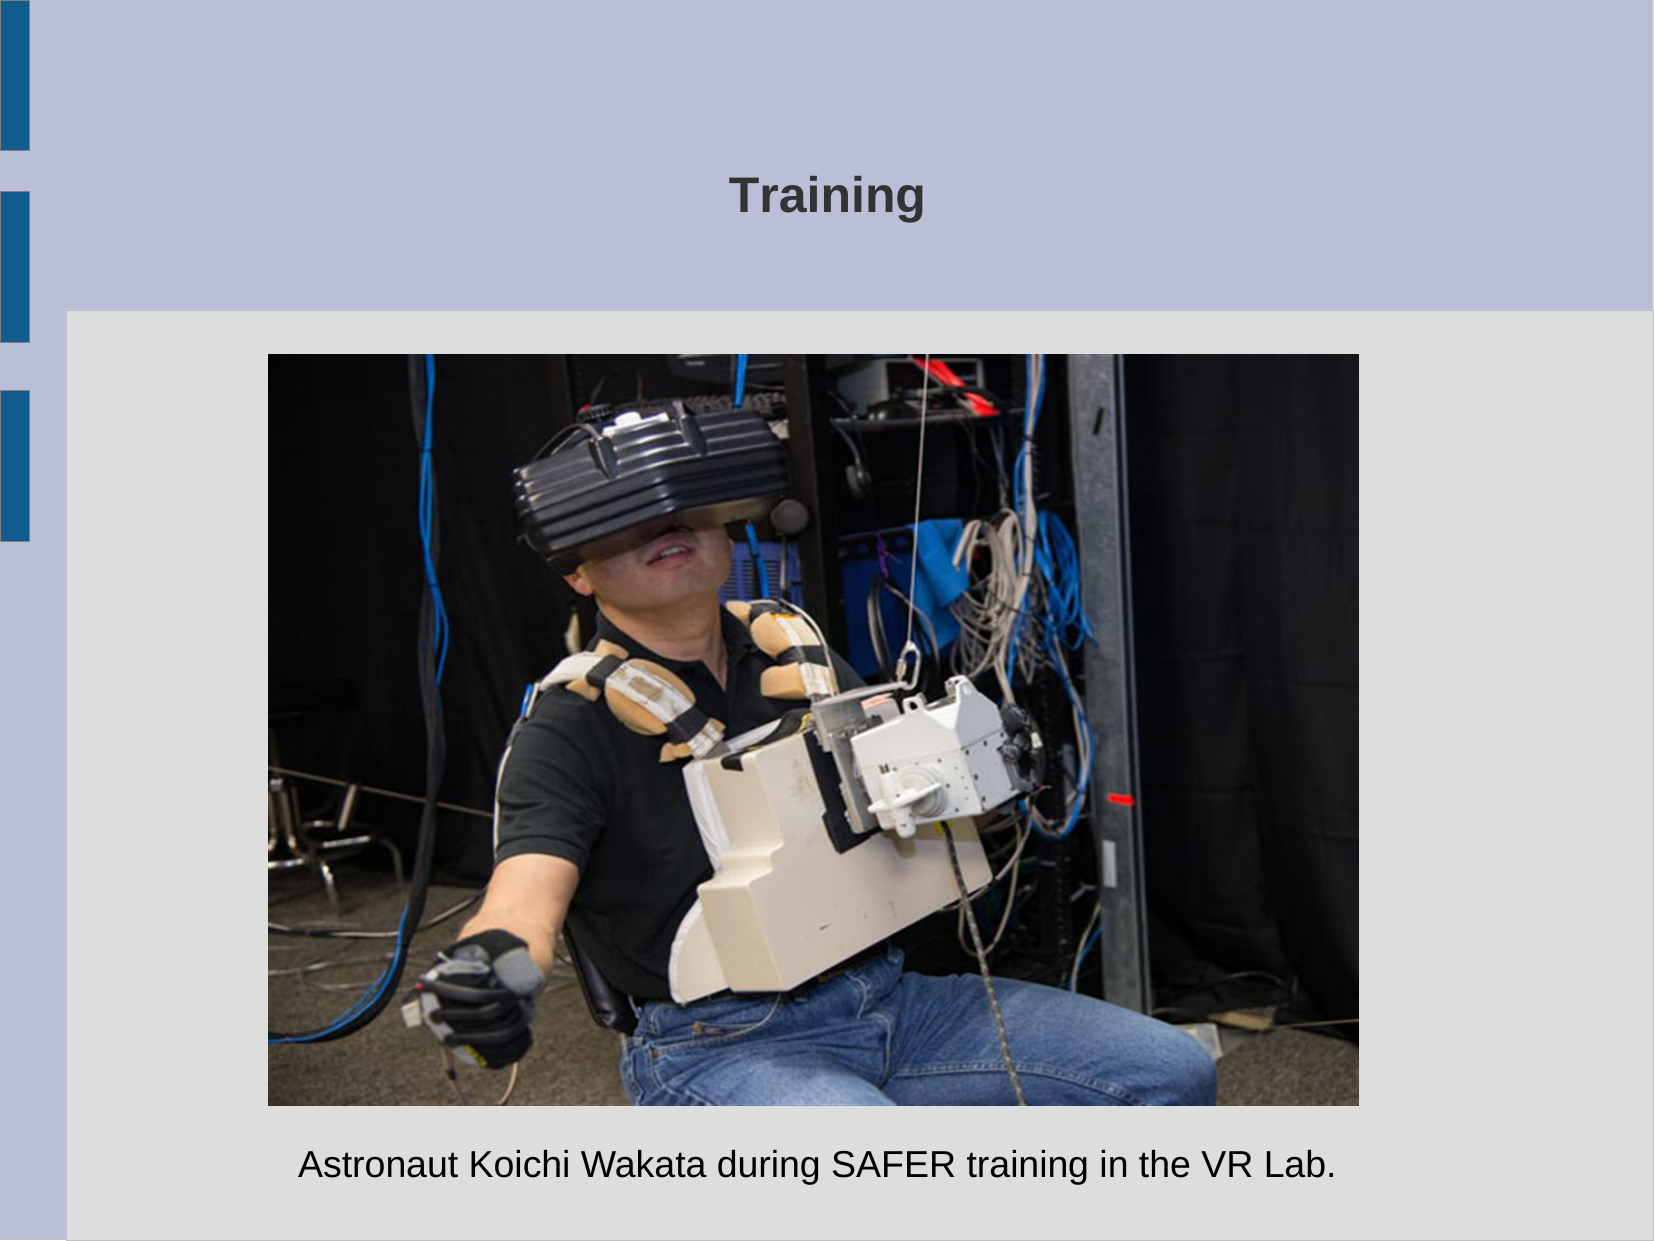

# Training
Astronaut Koichi Wakata during SAFER training in the VR Lab.